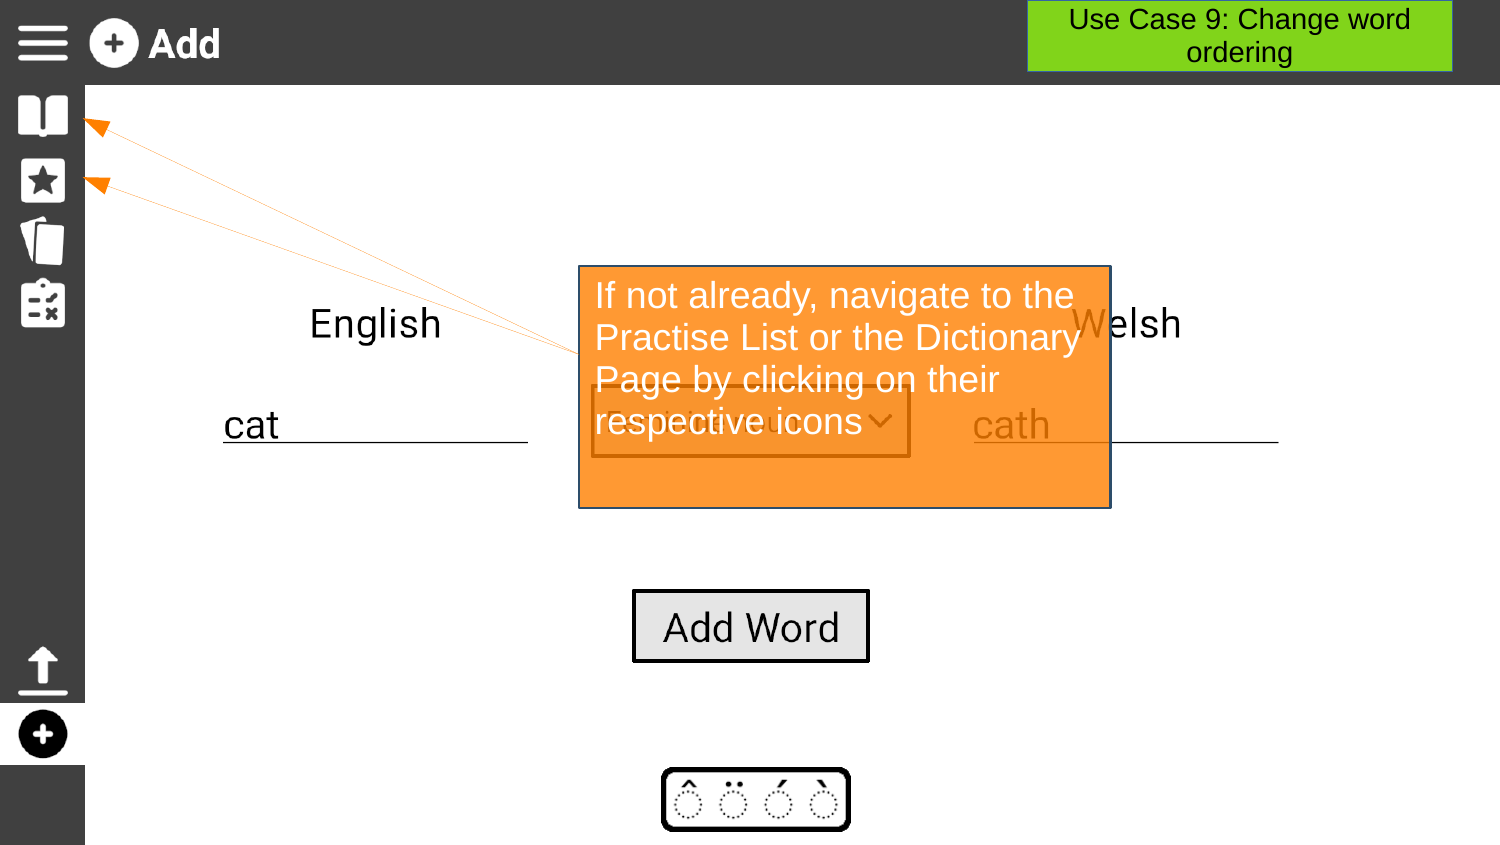

Use Case 9: Change word ordering
If not already, navigate to the Practise List or the Dictionary Page by clicking on their respective icons